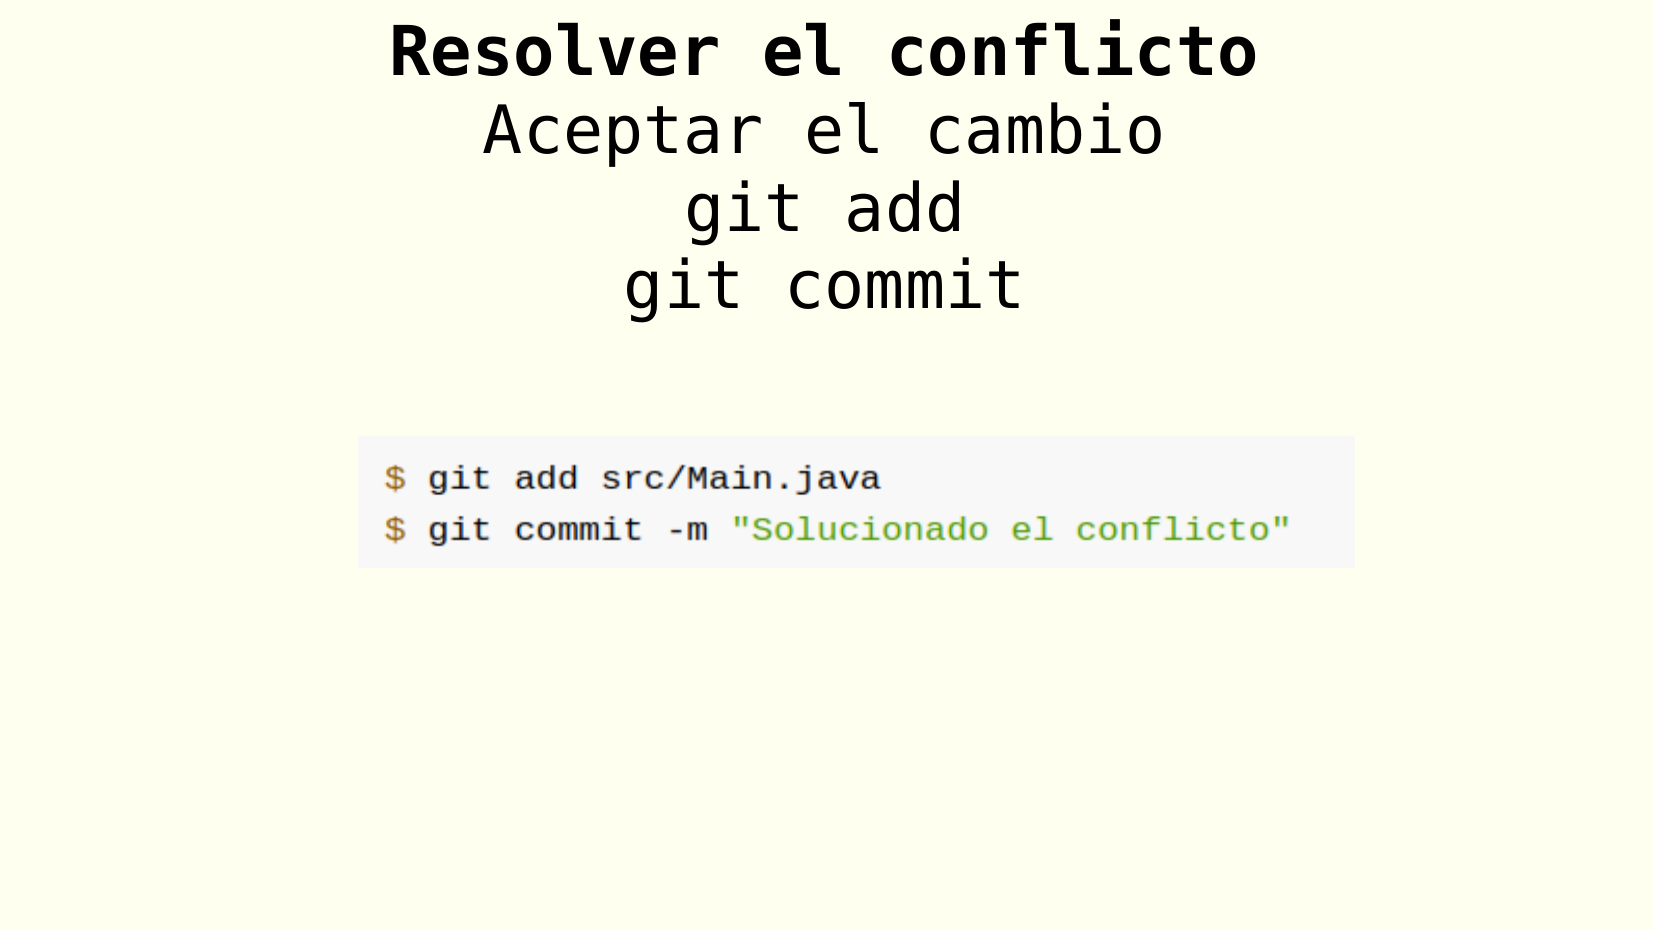

# Resolver el conflicto Aceptar el cambio git add git commit